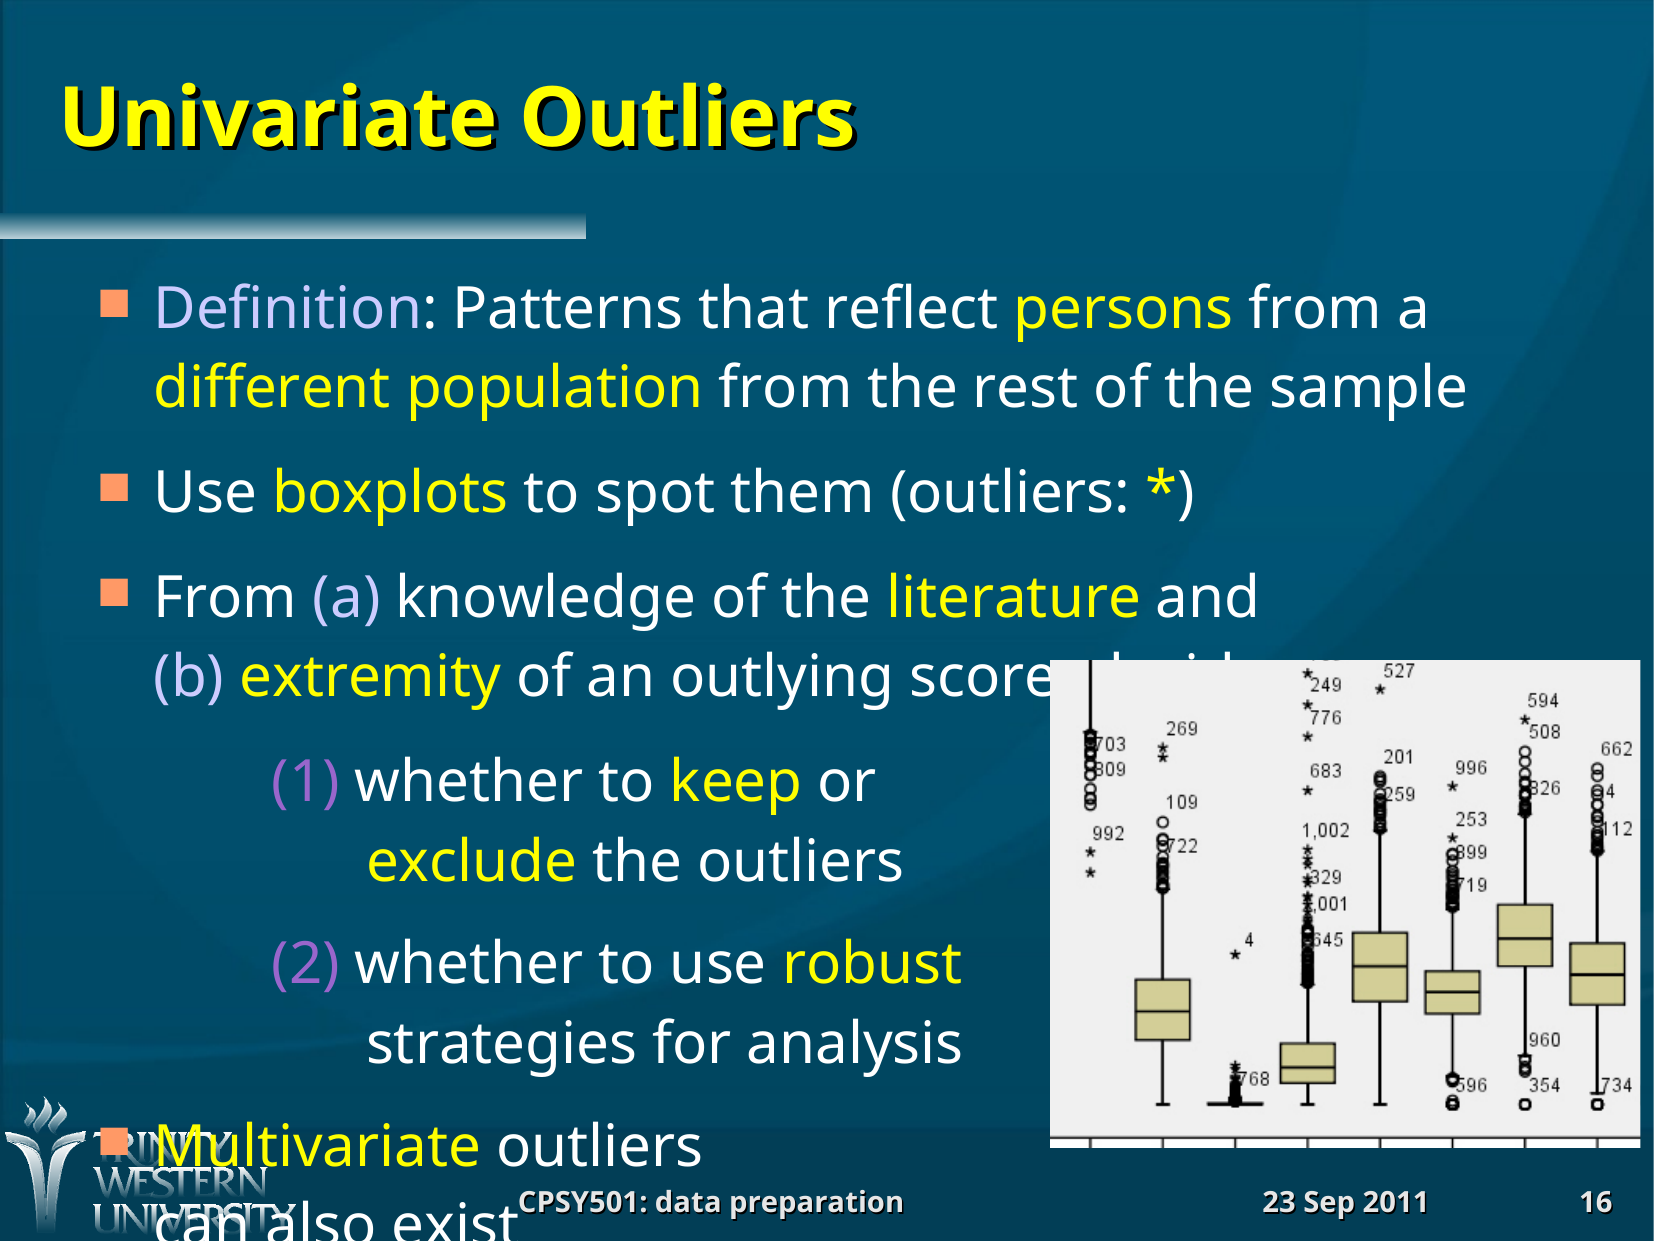

# Univariate Outliers
Definition: Patterns that reflect persons from a different population from the rest of the sample
Use boxplots to spot them (outliers: *)
From (a) knowledge of the literature and
(b) extremity of an outlying score, decide
 whether to keep or
exclude the outliers
 whether to use robust
strategies for analysis
Multivariate outliers
can also exist
CPSY501: data preparation
23 Sep 2011
16